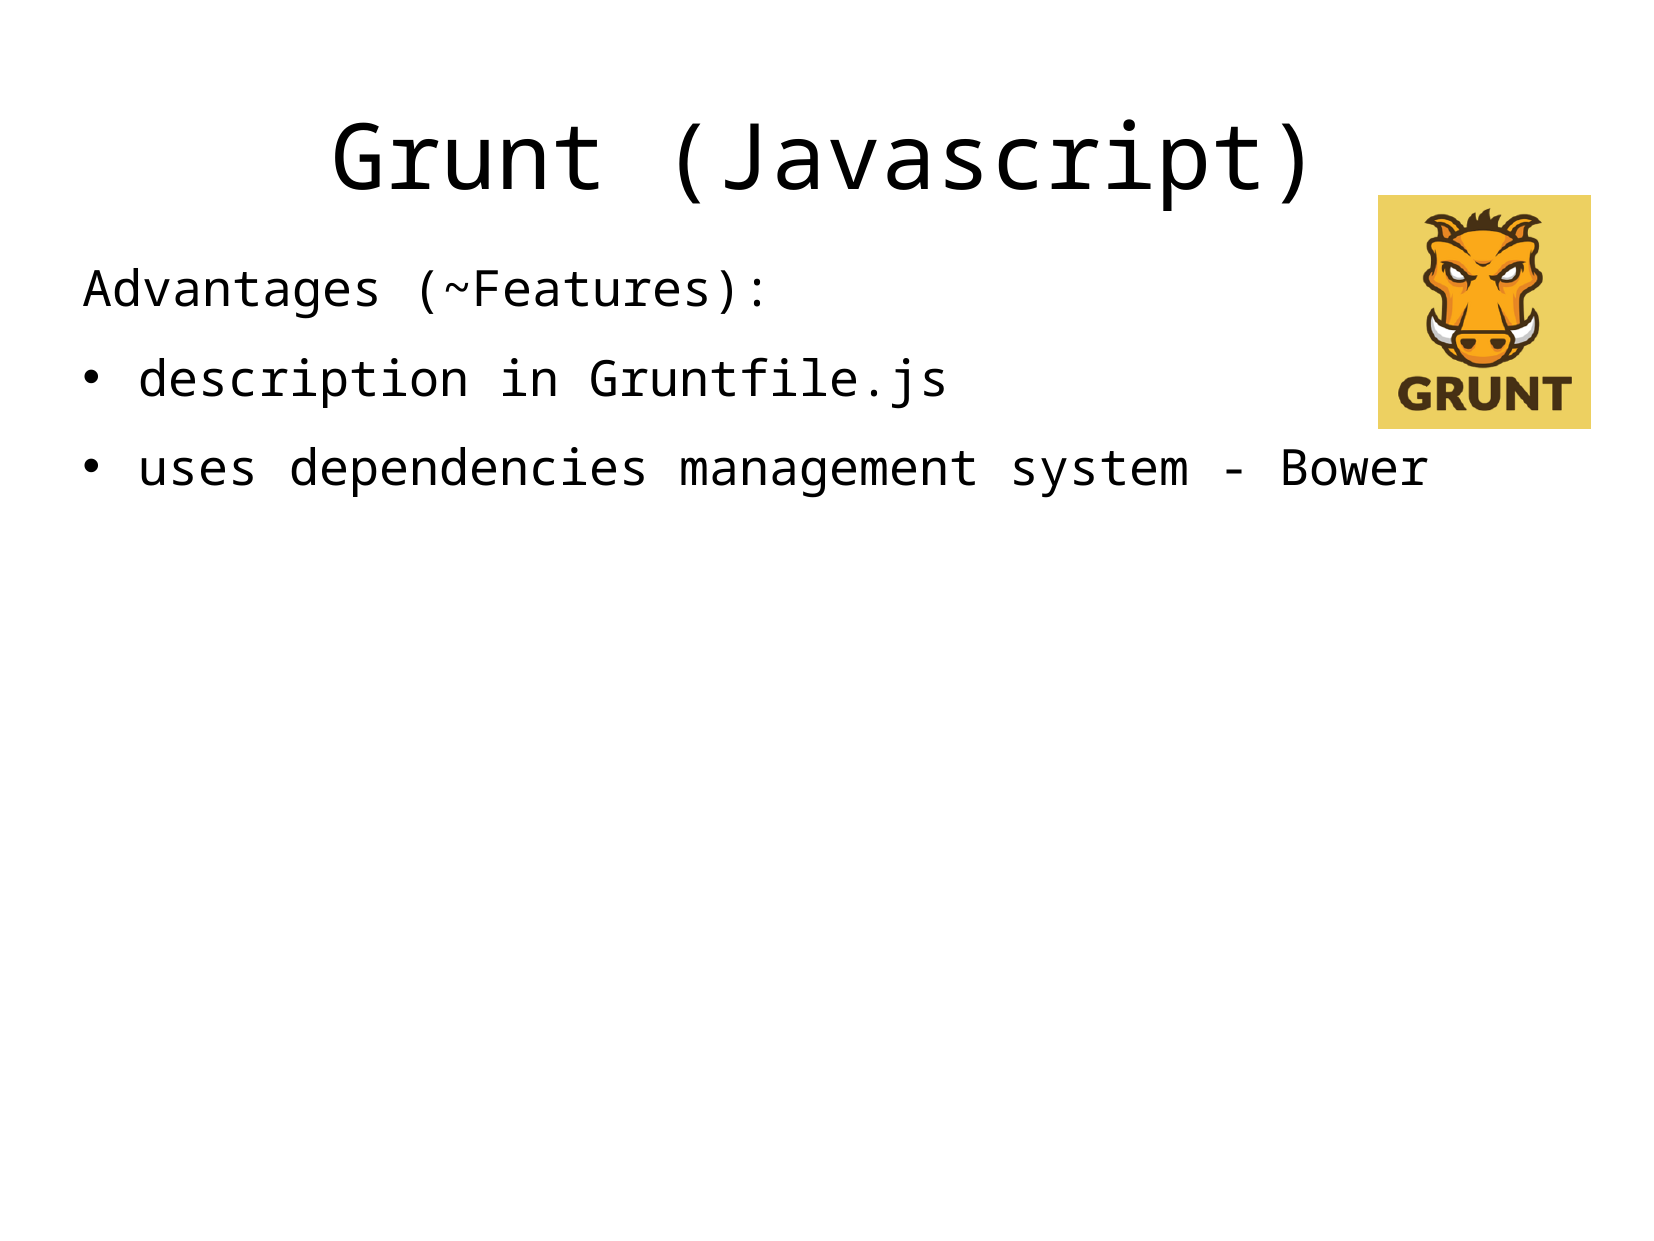

# Grunt (Javascript)
Advantages (~Features):
description in Gruntfile.js
uses dependencies management system - Bower